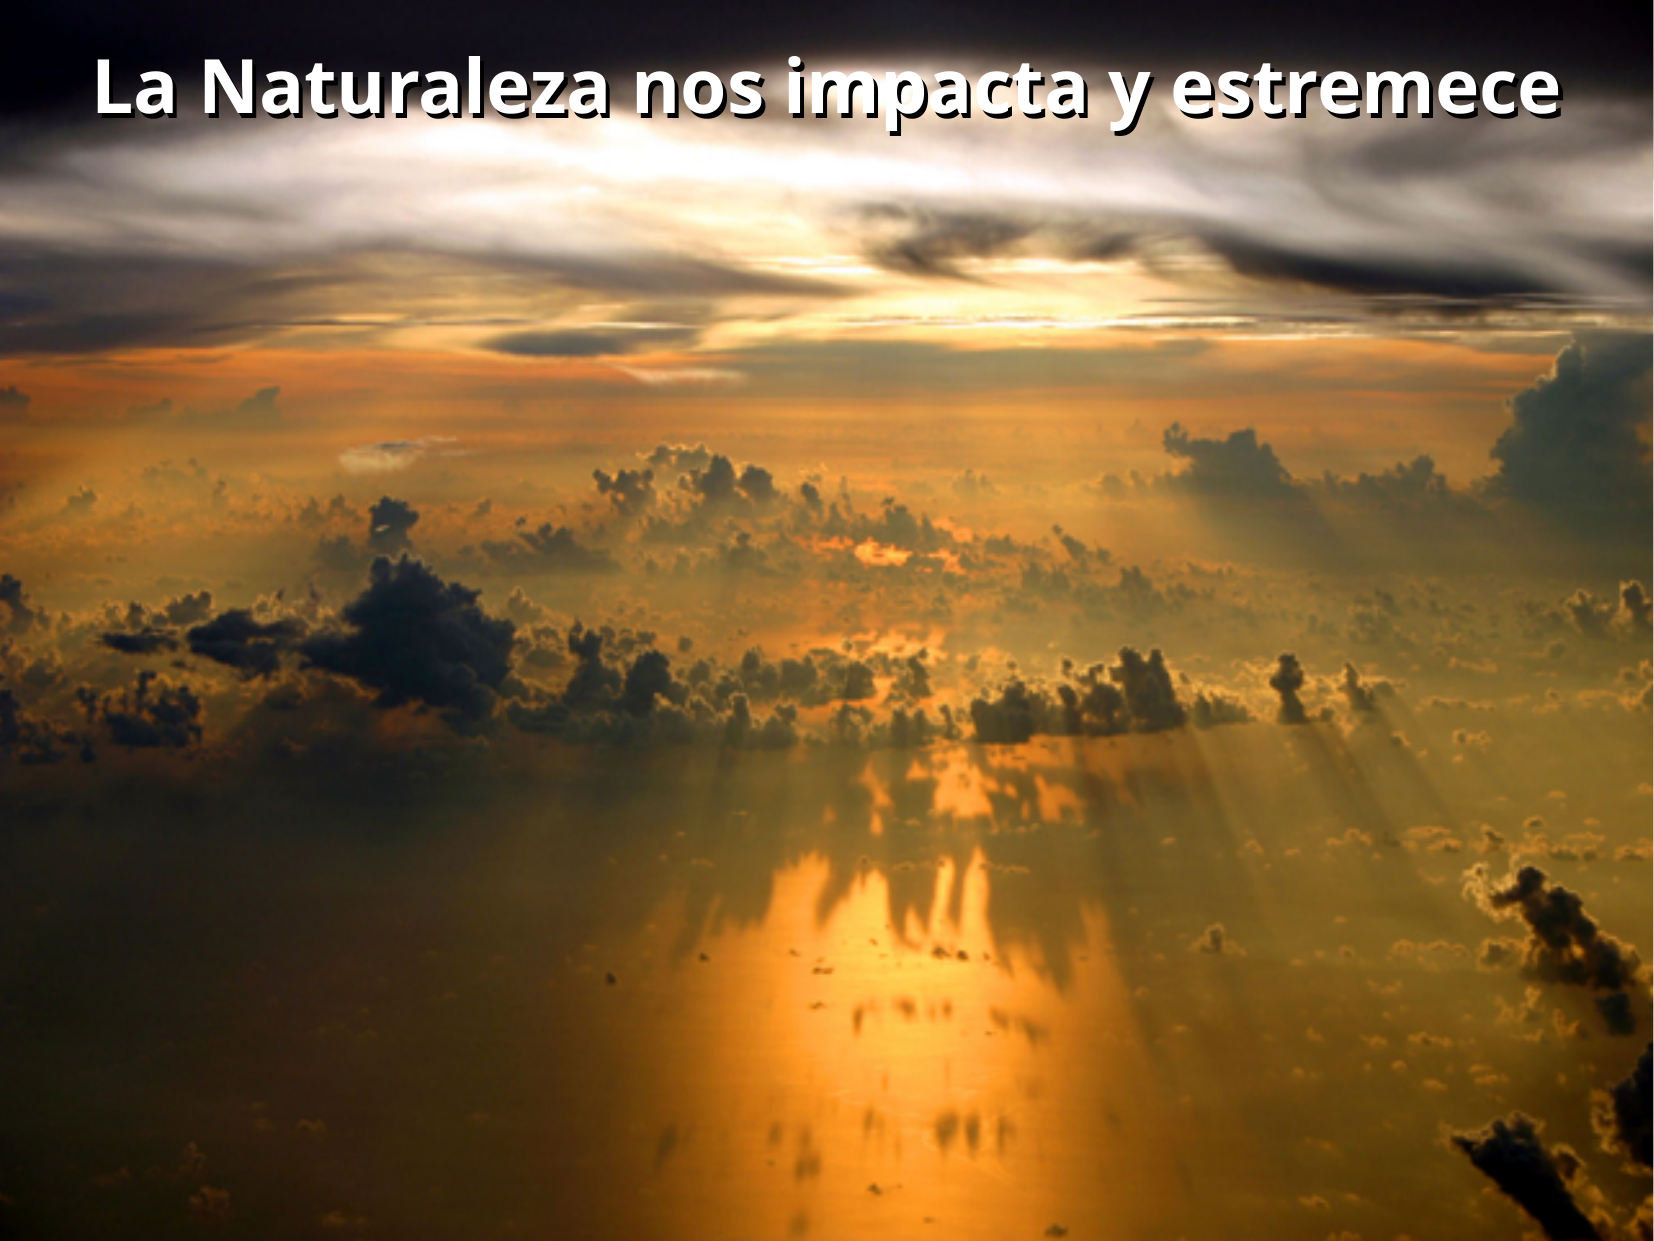

# La Naturaleza nos impacta y estremece
16 May 2013
L. Nuñez - H. Asorey - Fisica Para Todos
15